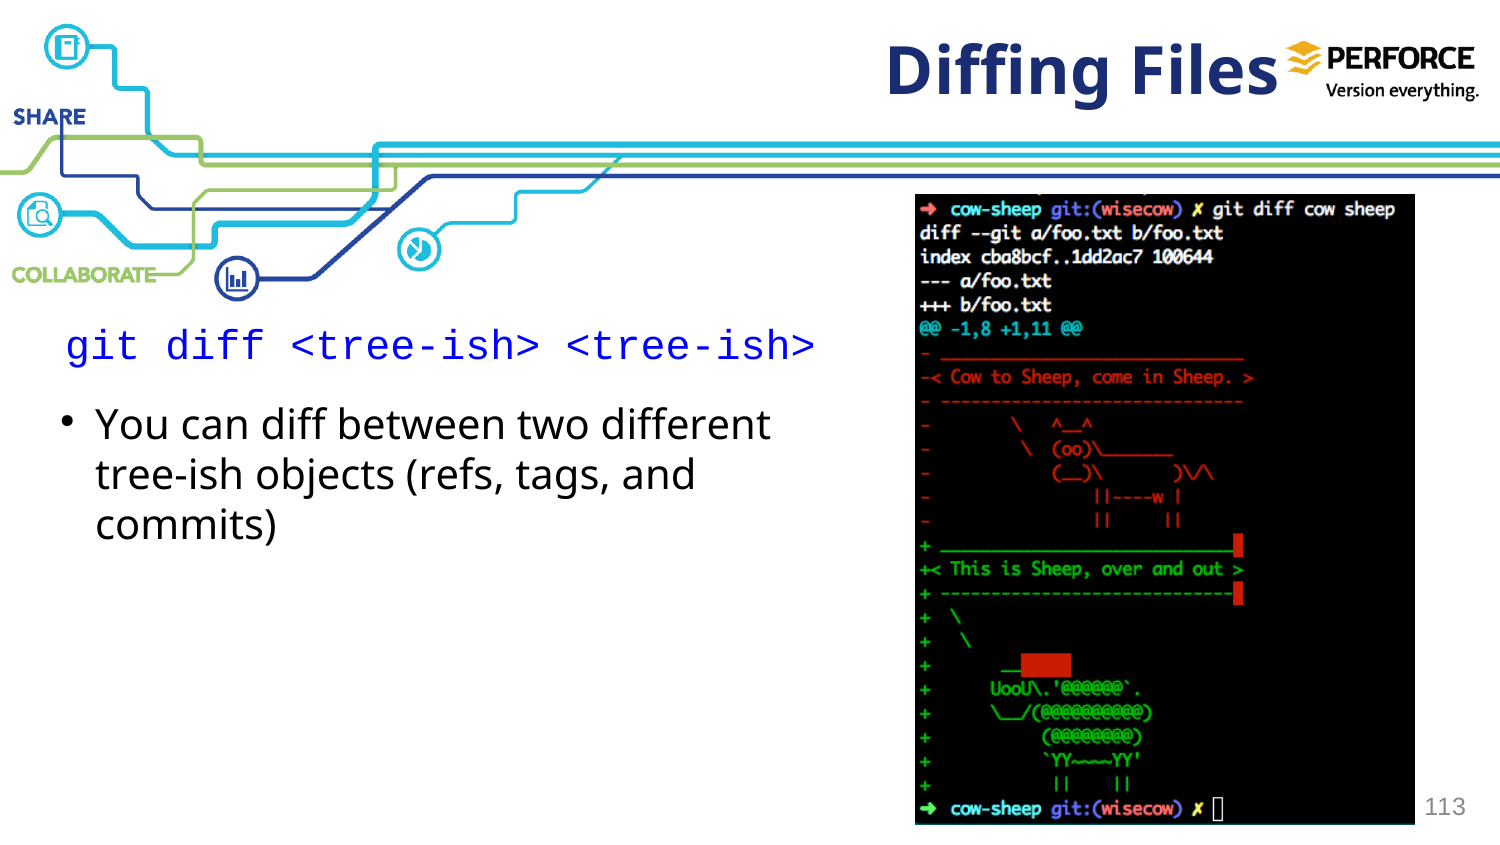

# Diffing Files
git diff <tree-ish> <tree-ish>
You can diff between two different tree-ish objects (refs, tags, and commits)